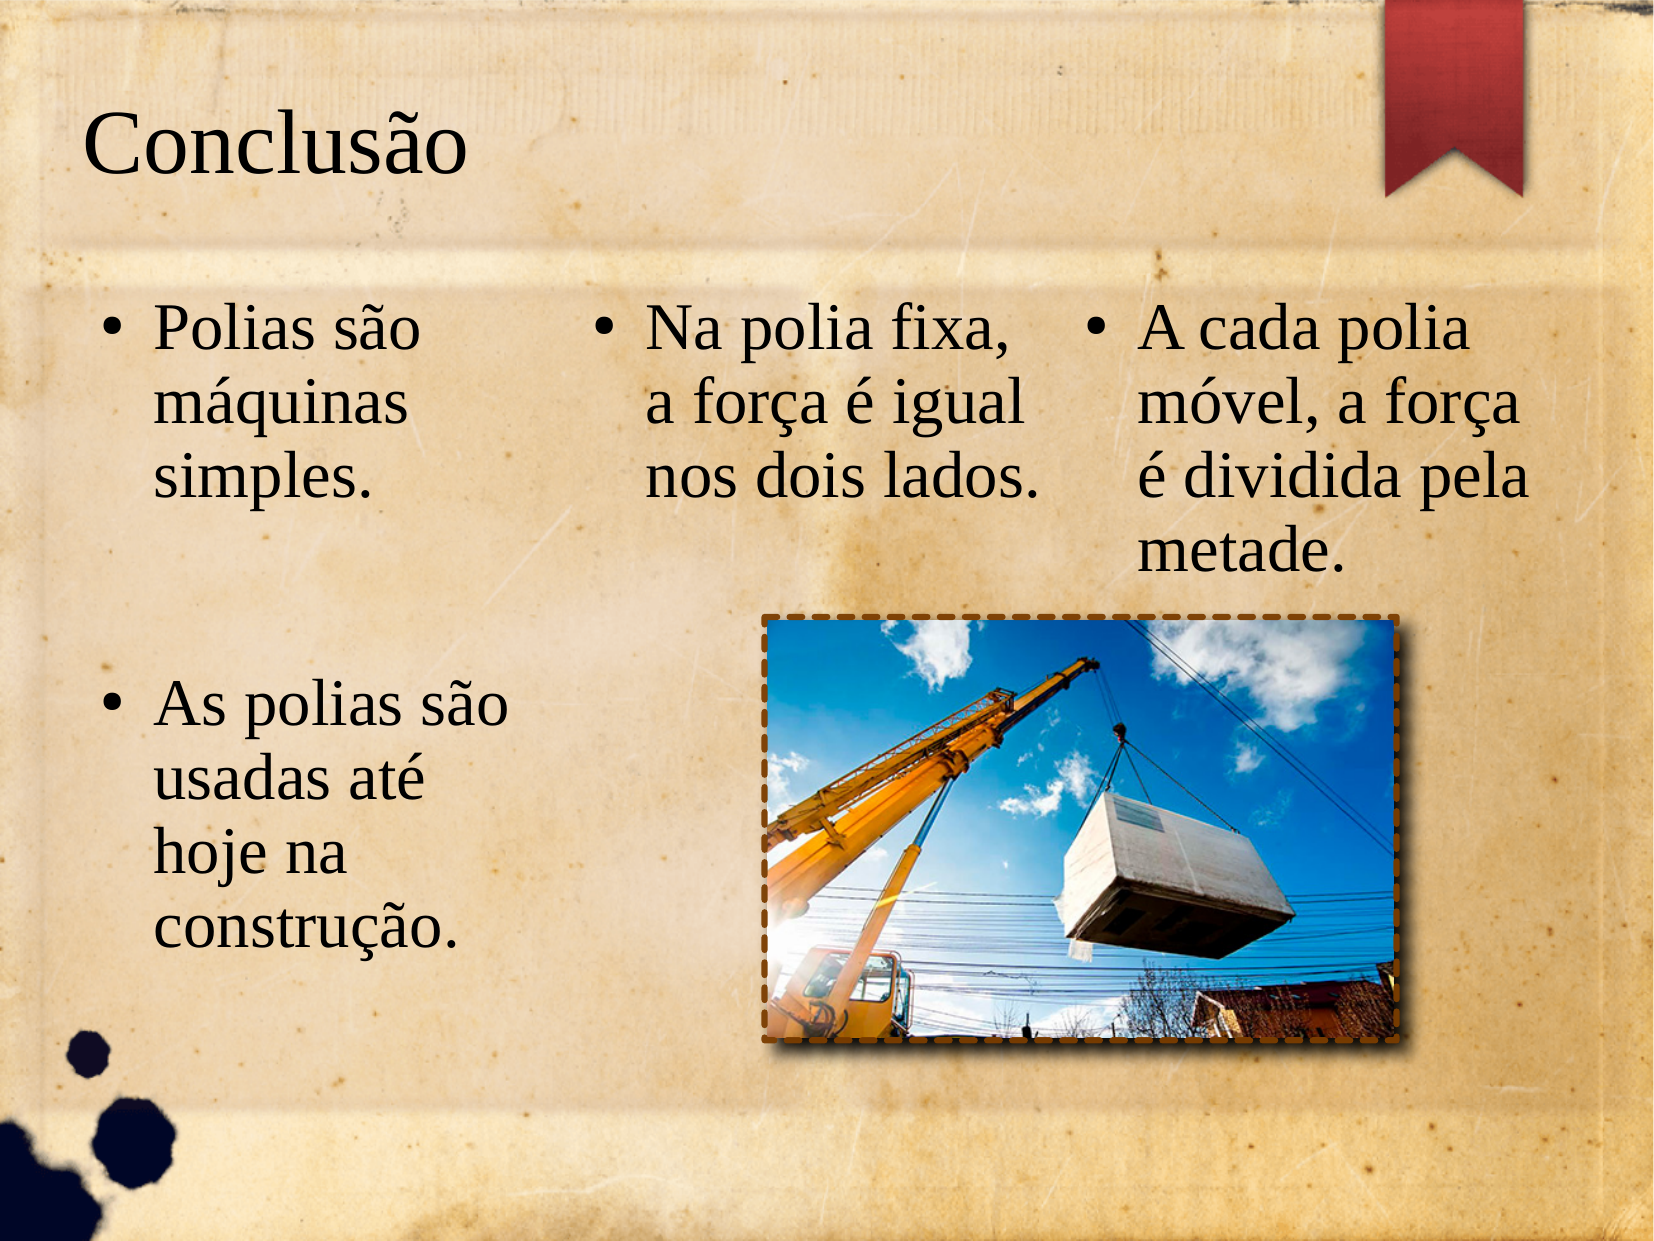

# Conclusão
Polias são máquinas simples.
Na polia fixa, a força é igual nos dois lados.
A cada polia móvel, a força é dividida pela metade.
As polias são usadas até hoje na construção.